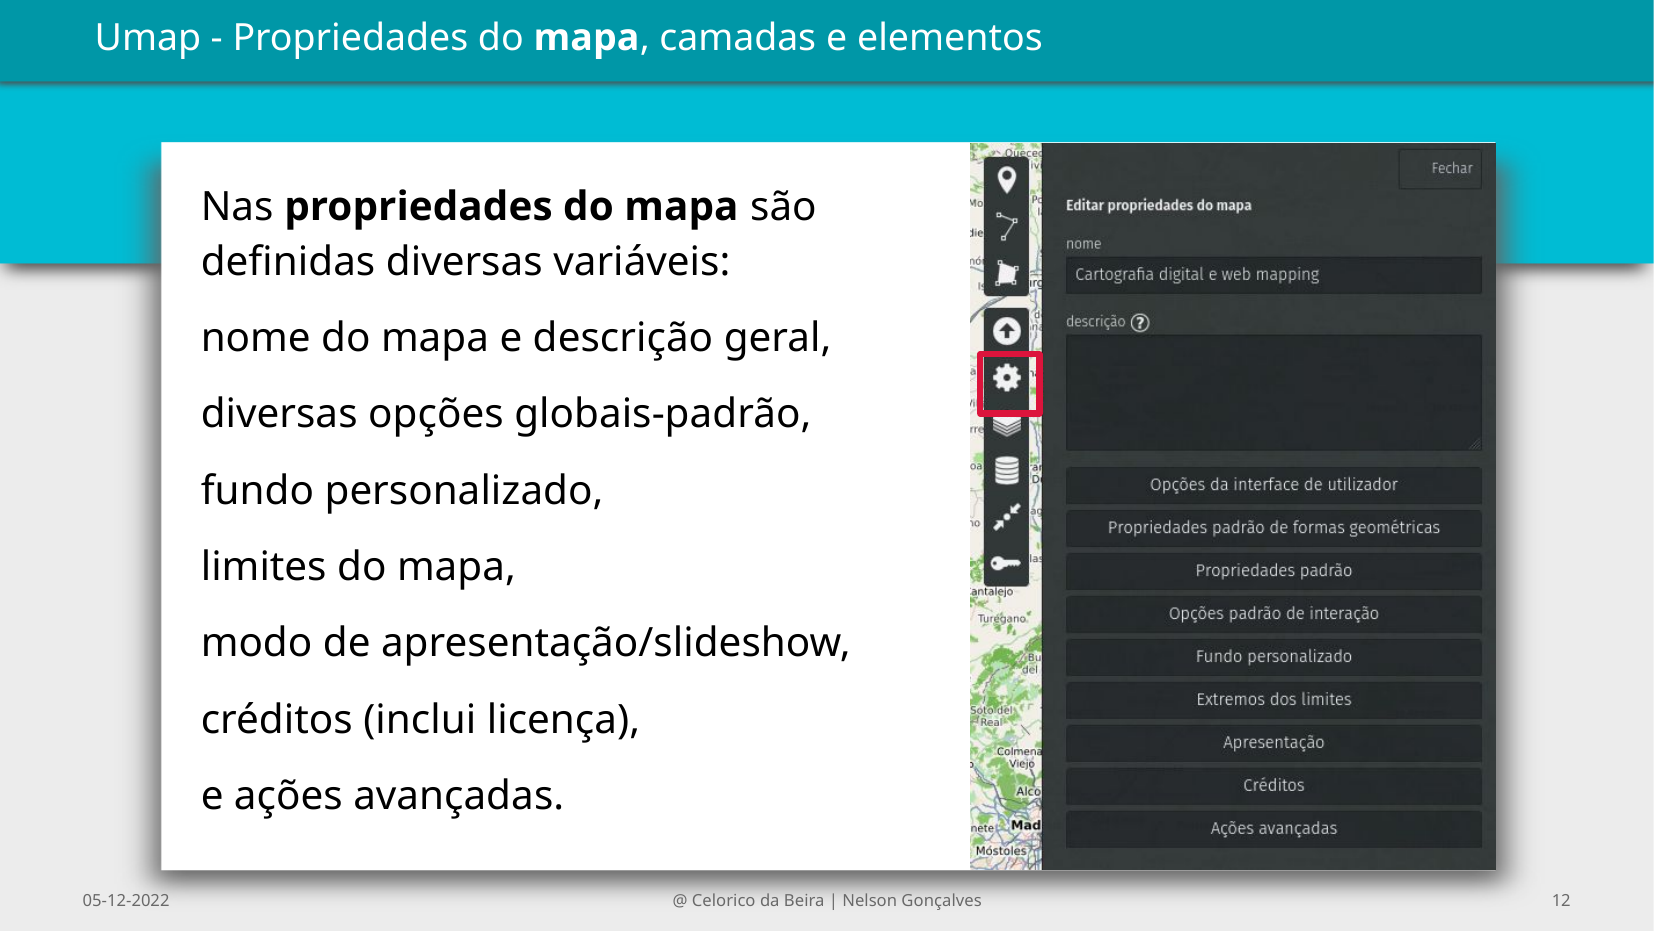

# Umap - Propriedades do mapa, camadas e elementos
Nas propriedades do mapa são definidas diversas variáveis:
nome do mapa e descrição geral,
diversas opções globais-padrão,
fundo personalizado,
limites do mapa,
modo de apresentação/slideshow,
créditos (inclui licença),
e ações avançadas.
05-12-2022
@ Celorico da Beira | Nelson Gonçalves
12